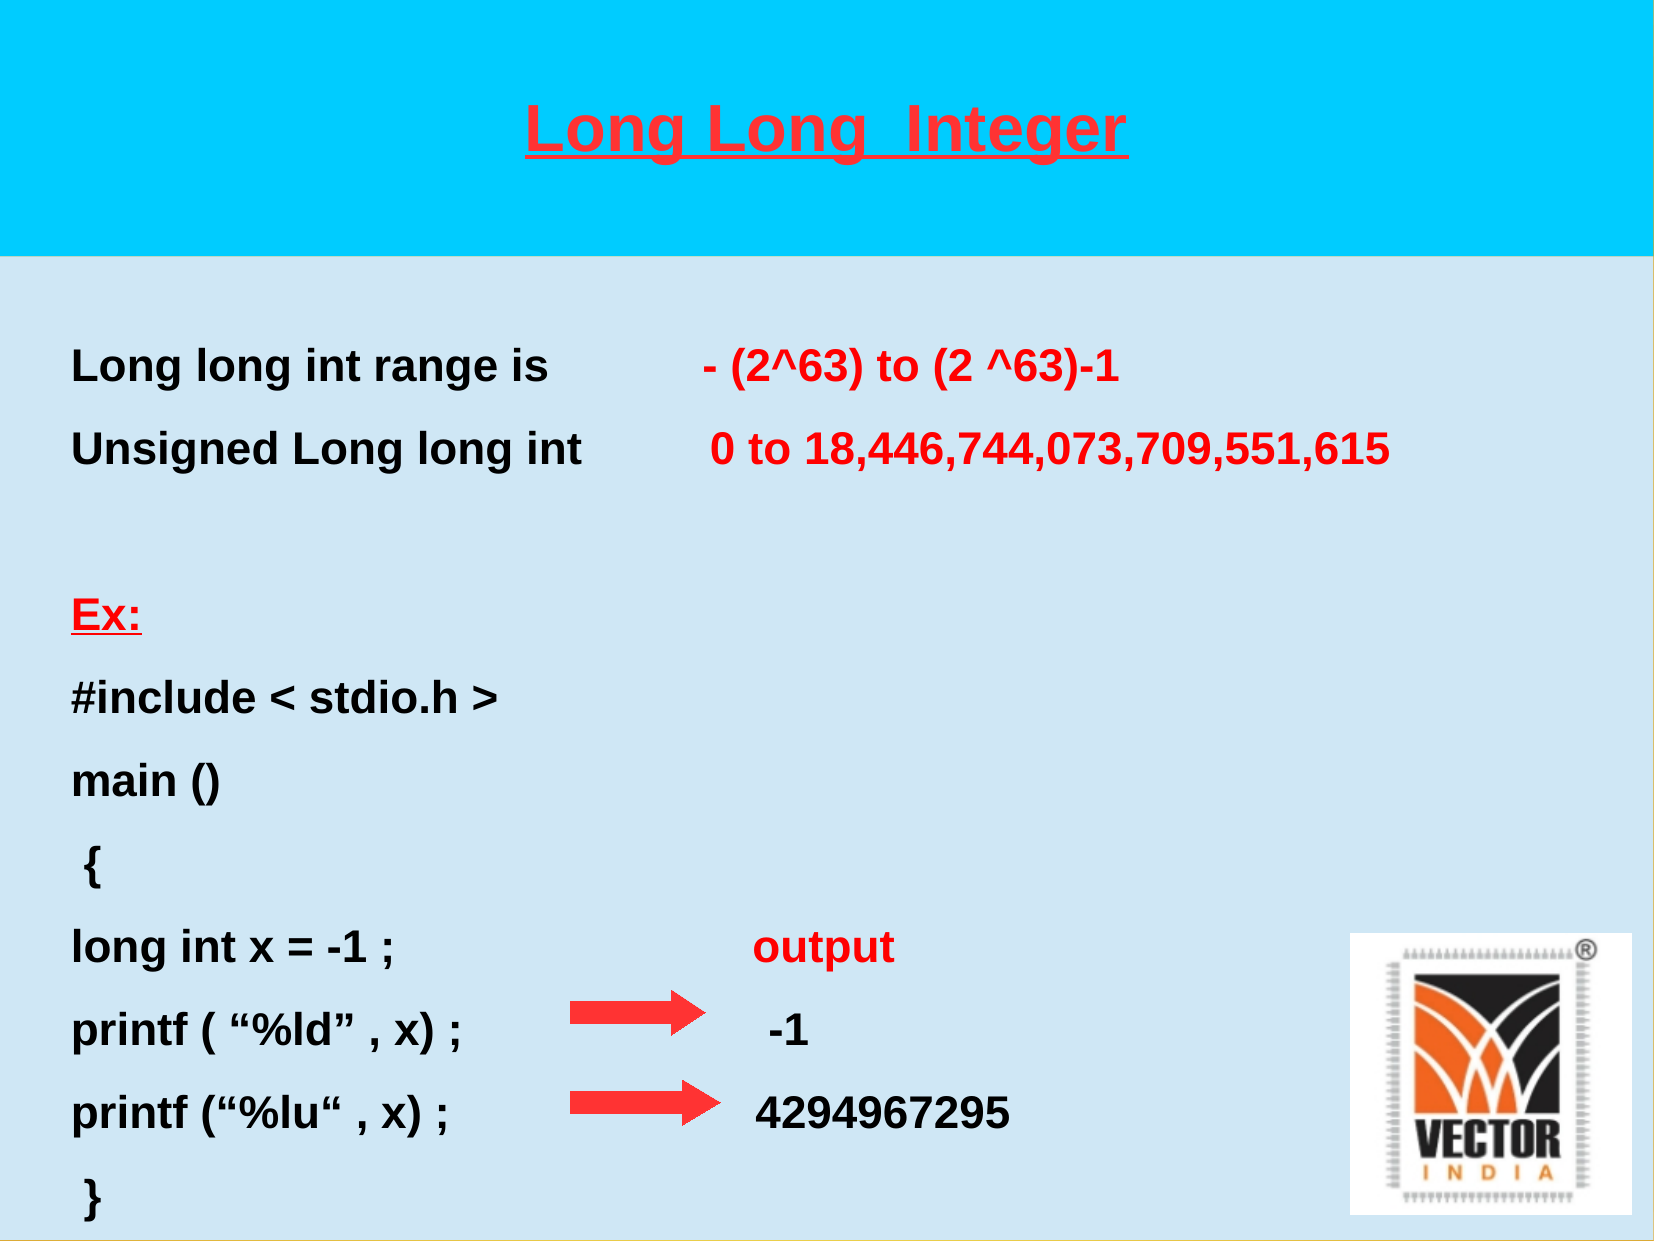

# Long Long Integer
Long long int range is - (2^63) to (2 ^63)-1
Unsigned Long long int 0 to 18,446,744,073,709,551,615
Ex:
#include < stdio.h >
main ()
 {
long int x = -1 ; output
printf ( “%ld” , x) ; -1
printf (“%lu“ , x) ; 4294967295
 }